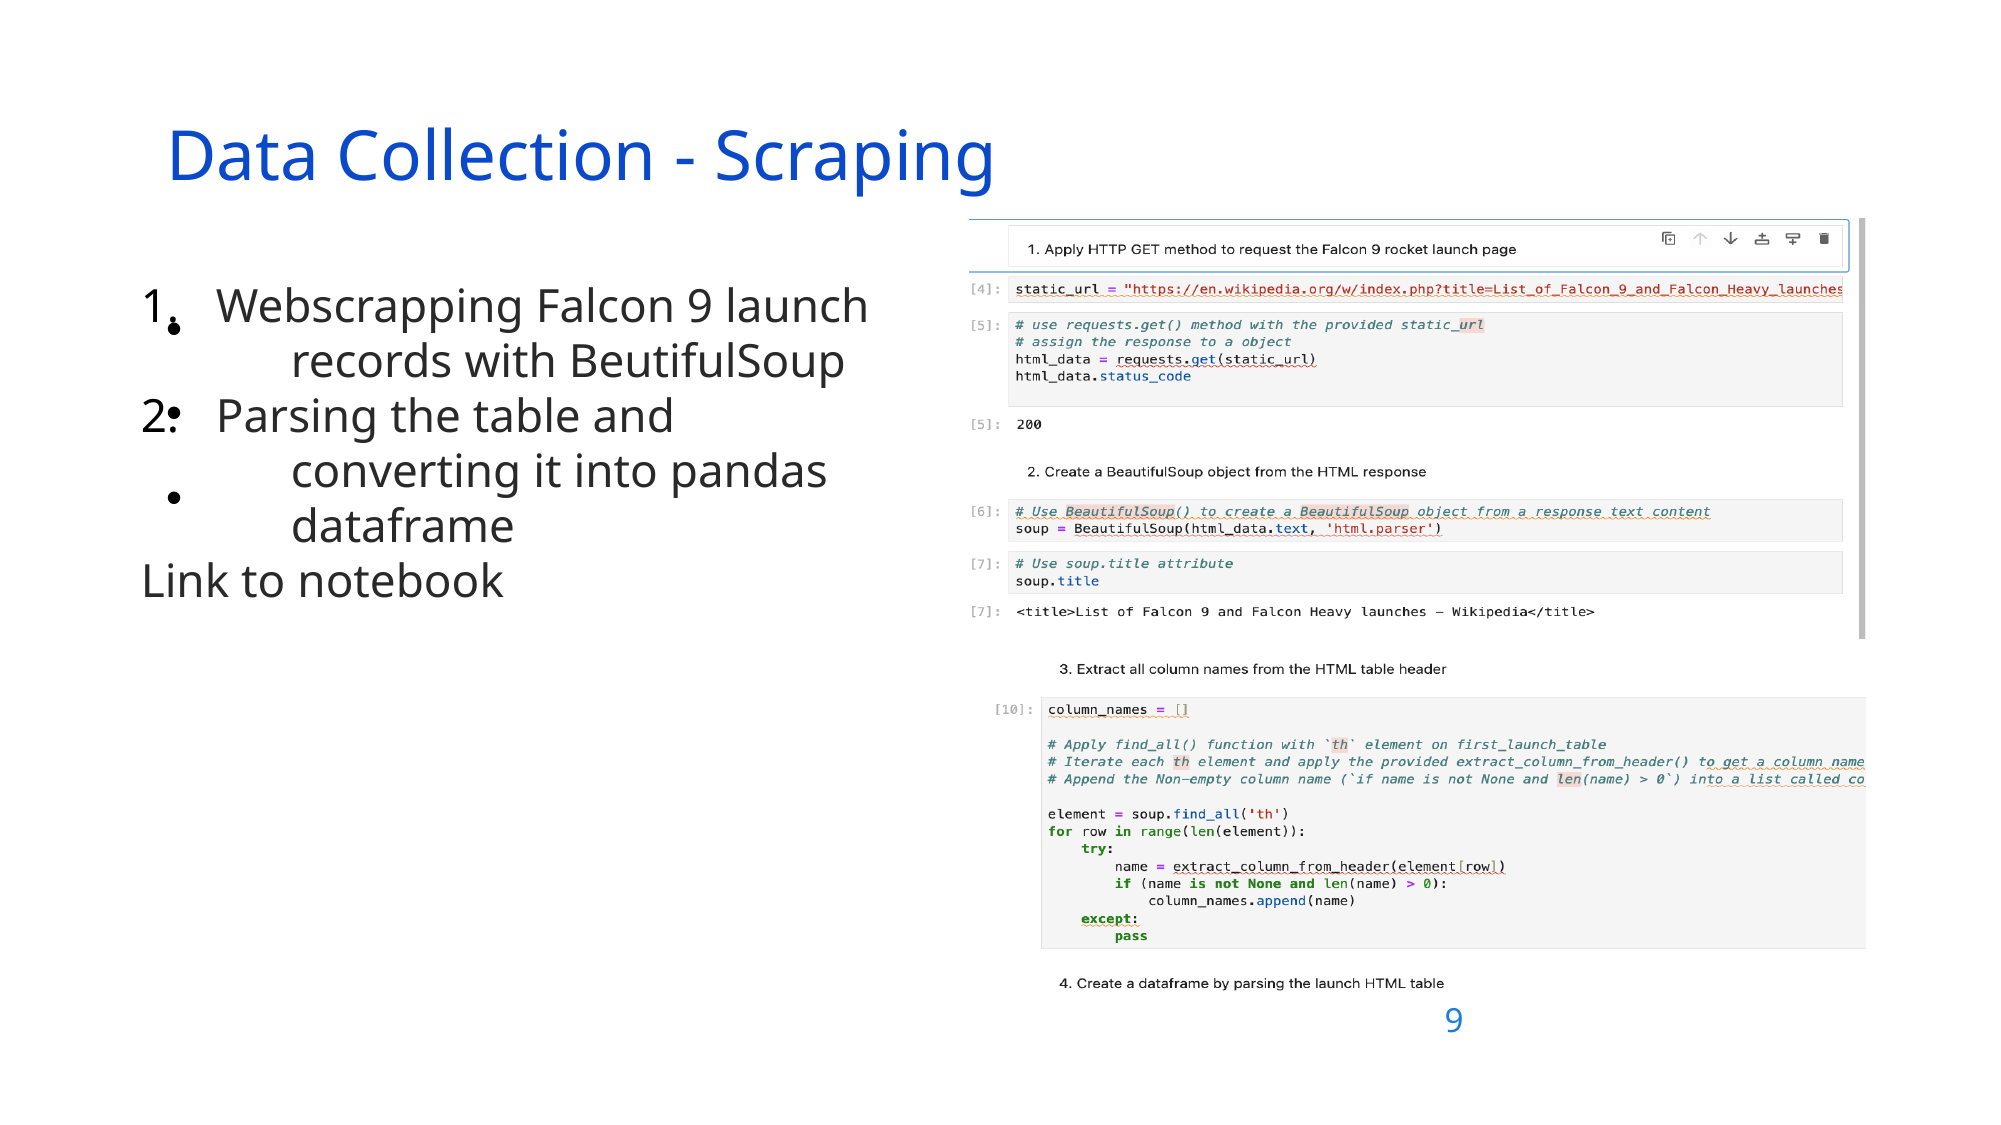

Data Collection - Scraping
Webscrapping Falcon 9 launch records with BeutifulSoup
Parsing the table and converting it into pandas dataframe
Link to notebook
#
Place your flowchart of web scraping here
8